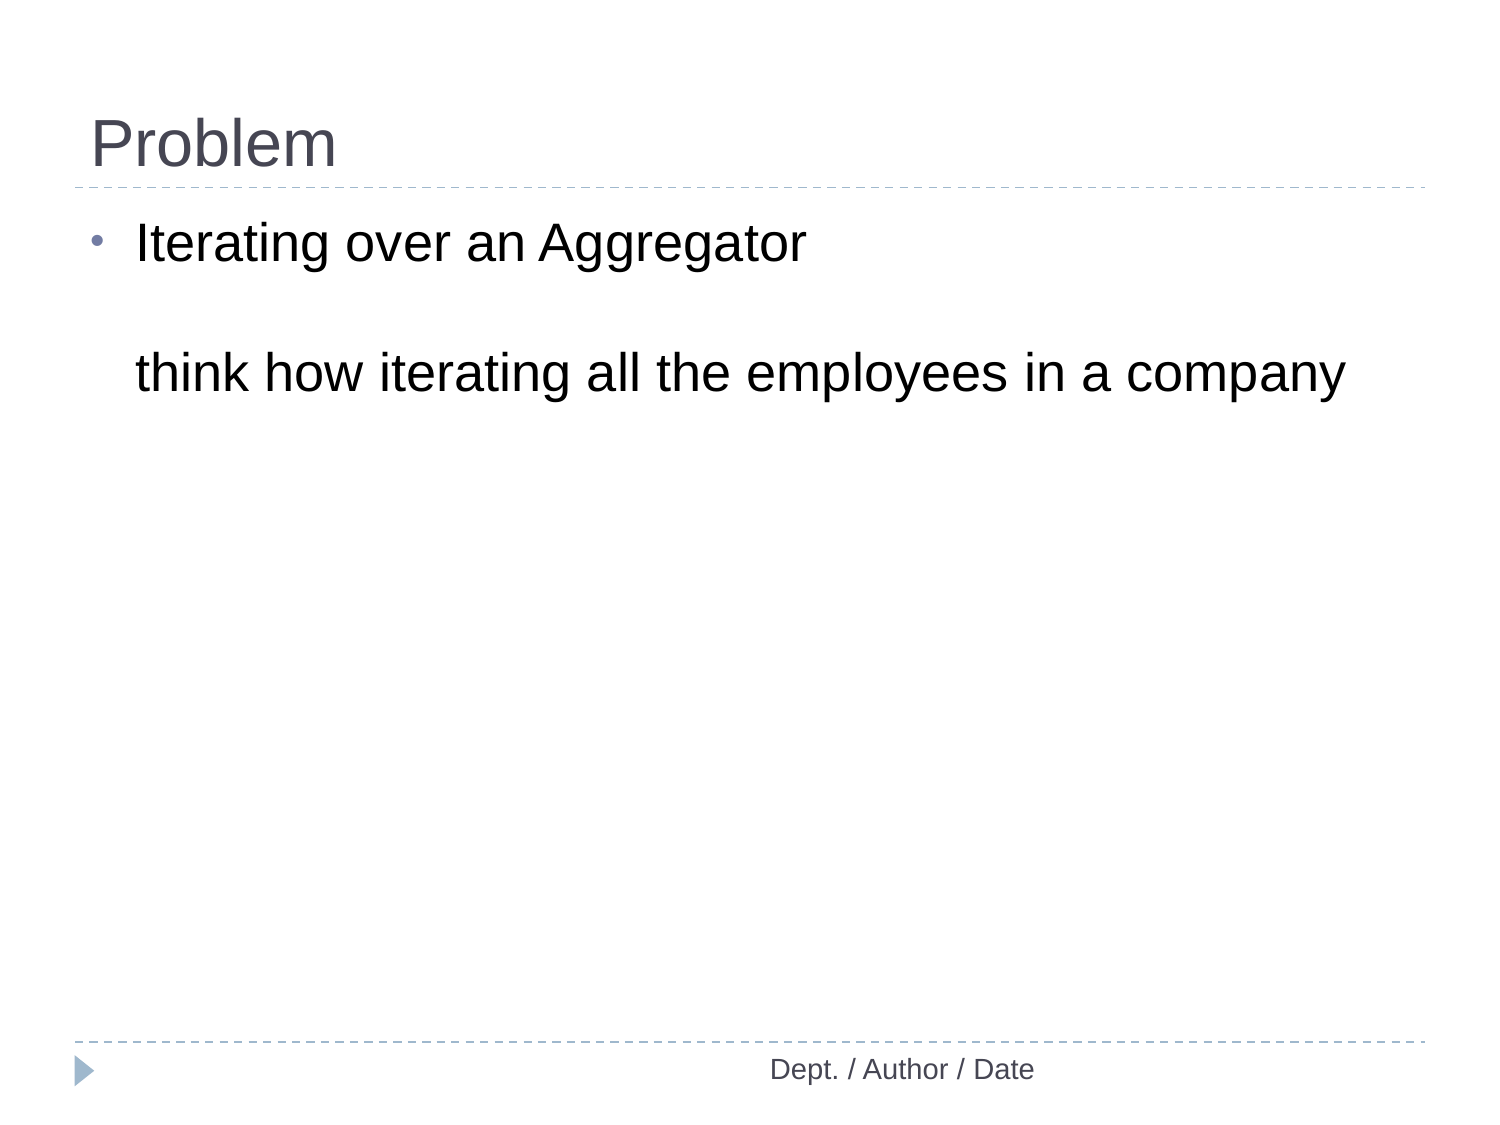

# Problem
Iterating over an Aggregator
think how iterating all the employees in a company
Dept. / Author / Date